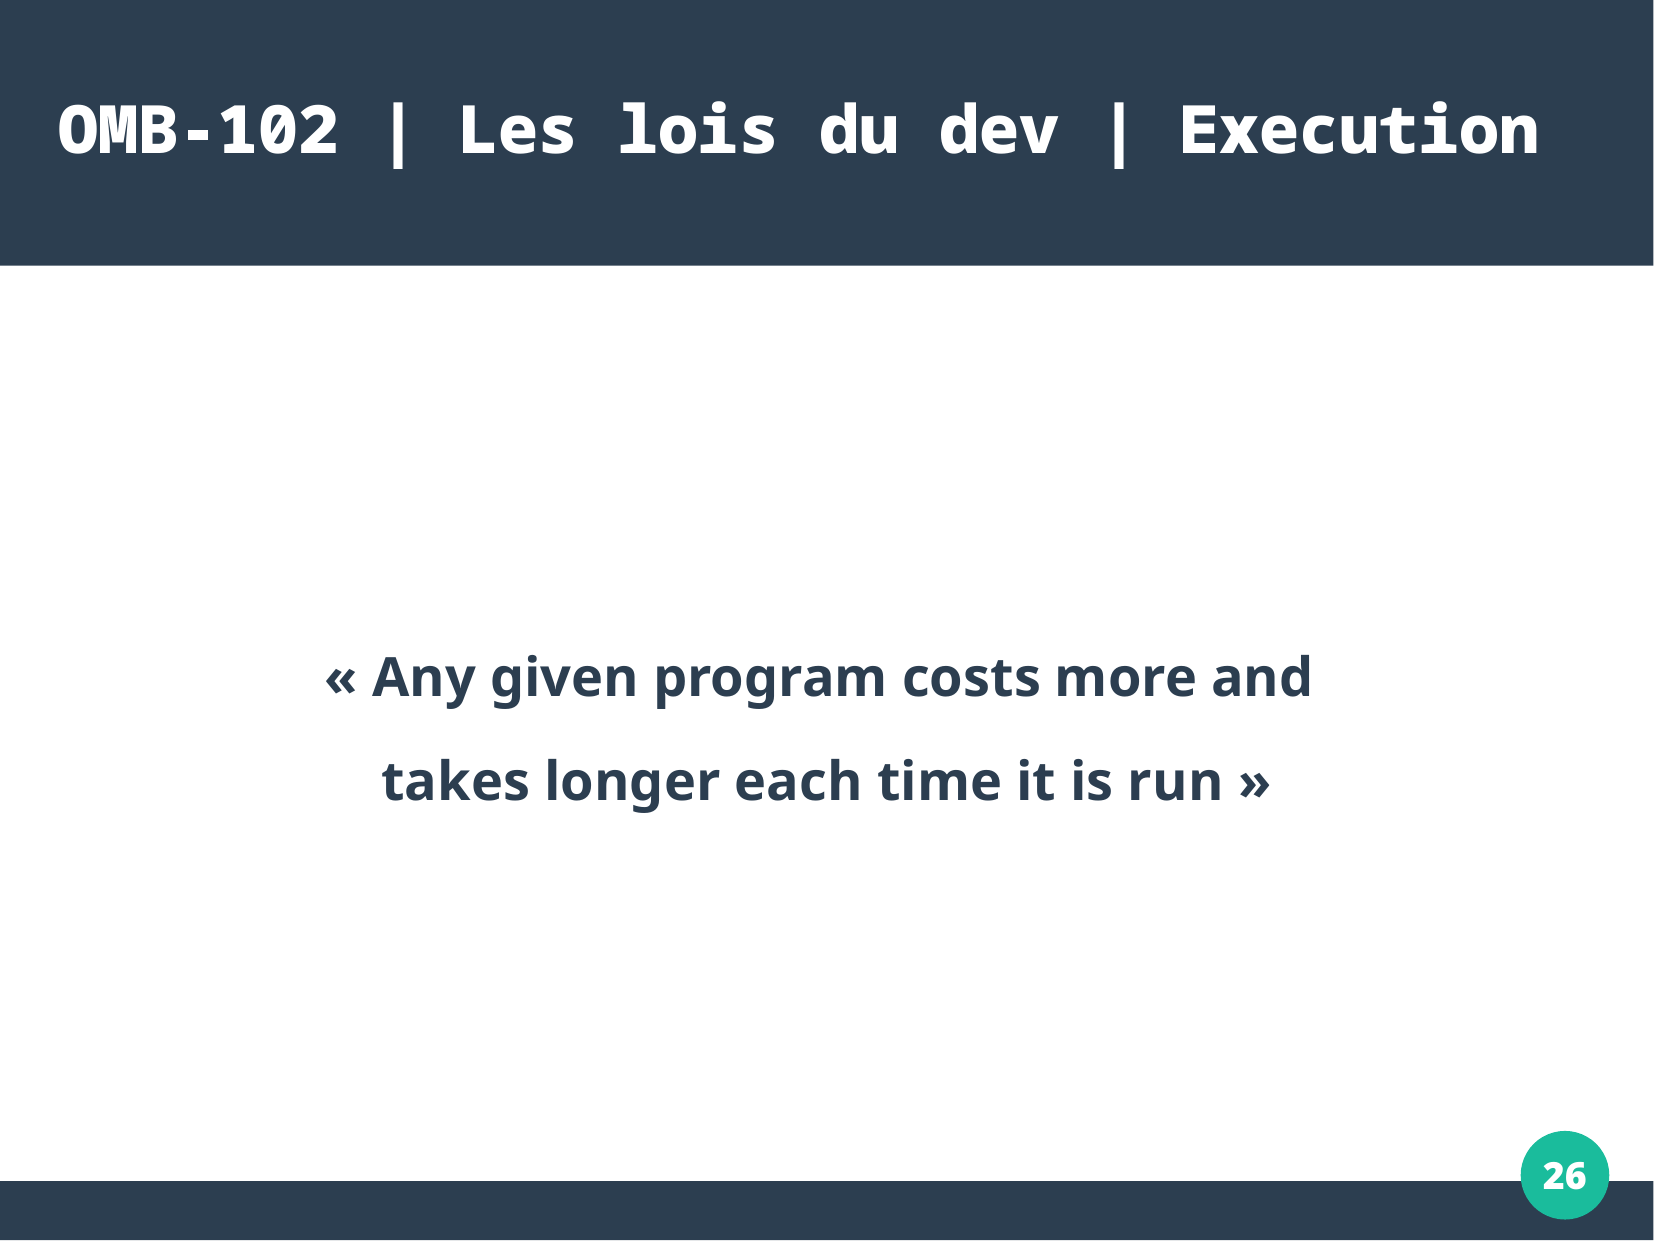

# OMB-102 | Les lois du dev | Execution
« Any given program costs more and
takes longer each time it is run »
26